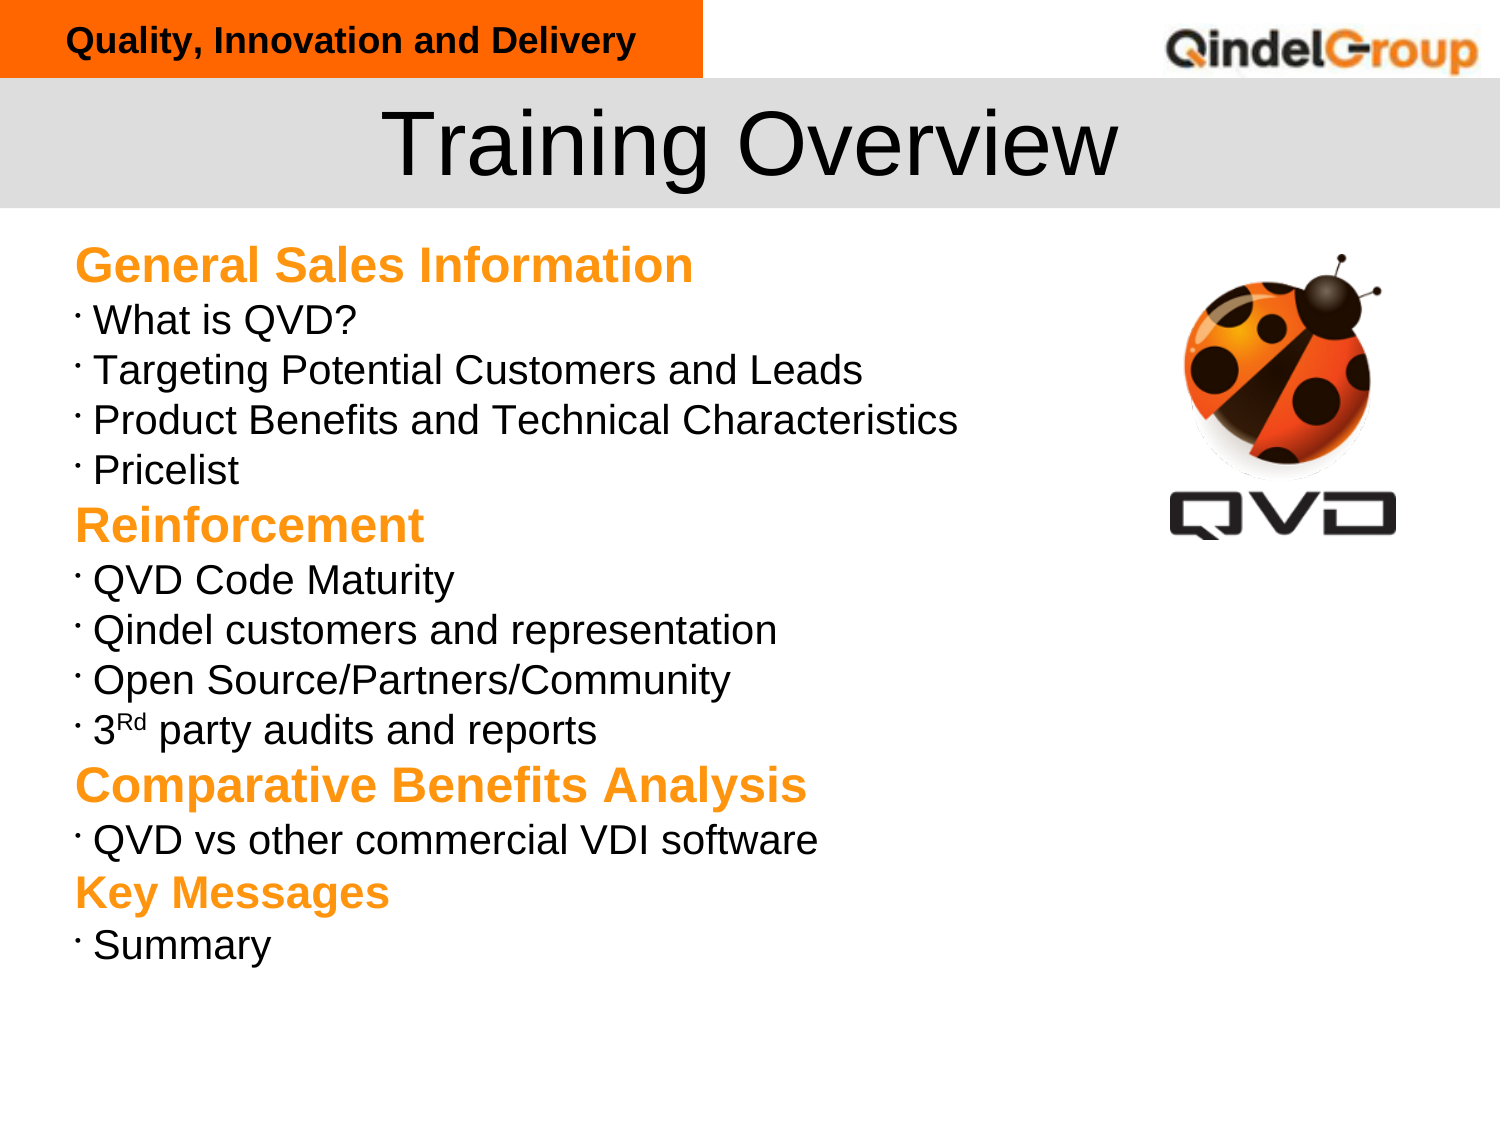

# Training Overview
General Sales Information
 What is QVD?
 Targeting Potential Customers and Leads
 Product Benefits and Technical Characteristics
 Pricelist
Reinforcement
 QVD Code Maturity
 Qindel customers and representation
 Open Source/Partners/Community
 3Rd party audits and reports
Comparative Benefits Analysis
 QVD vs other commercial VDI software
Key Messages
 Summary